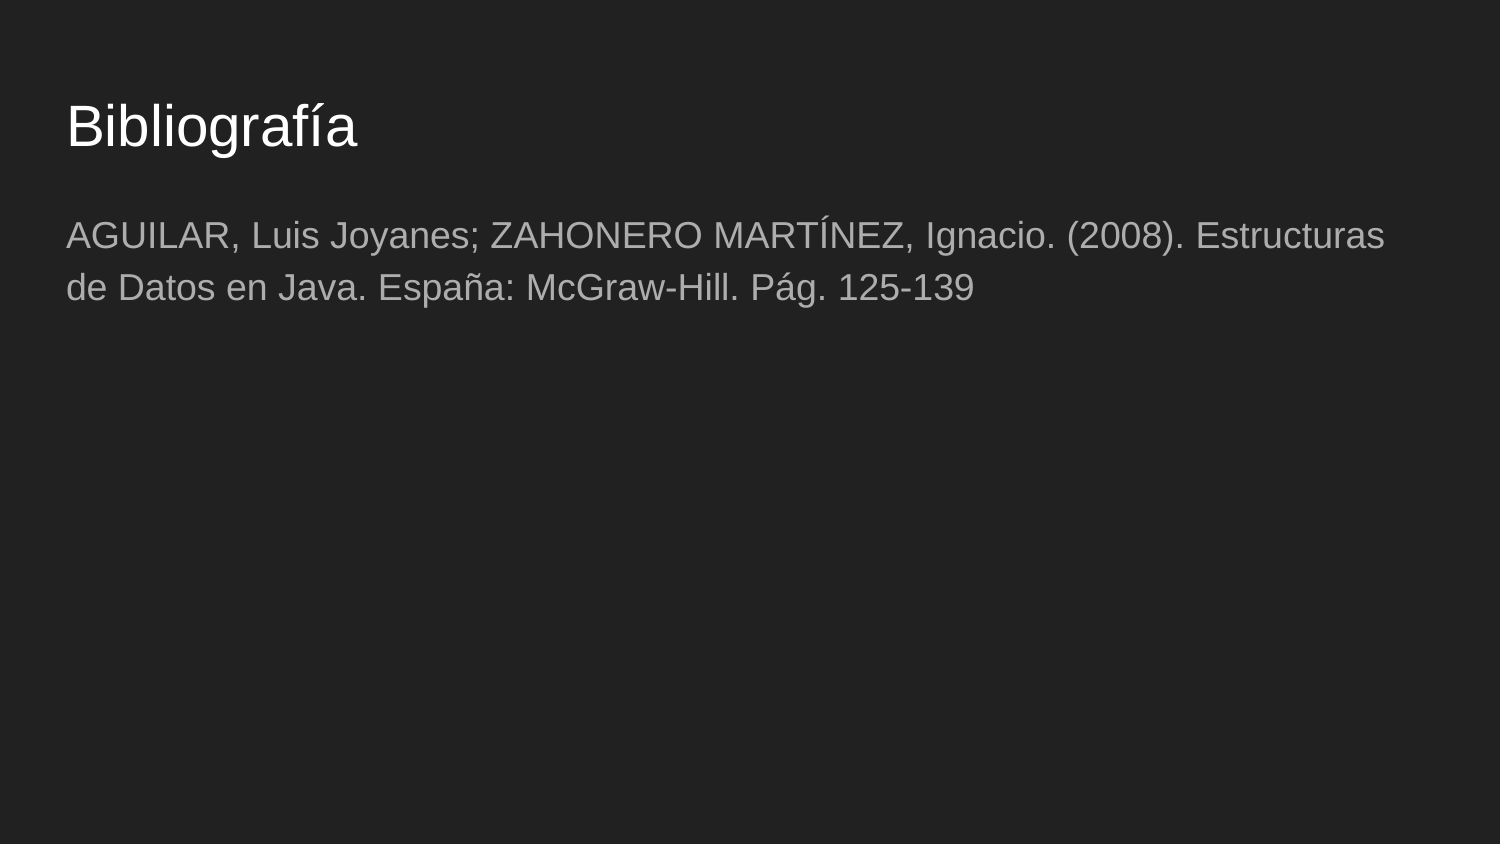

# Bibliografía
AGUILAR, Luis Joyanes; ZAHONERO MARTÍNEZ, Ignacio. (2008). Estructuras de Datos en Java. España: McGraw-Hill. Pág. 125-139